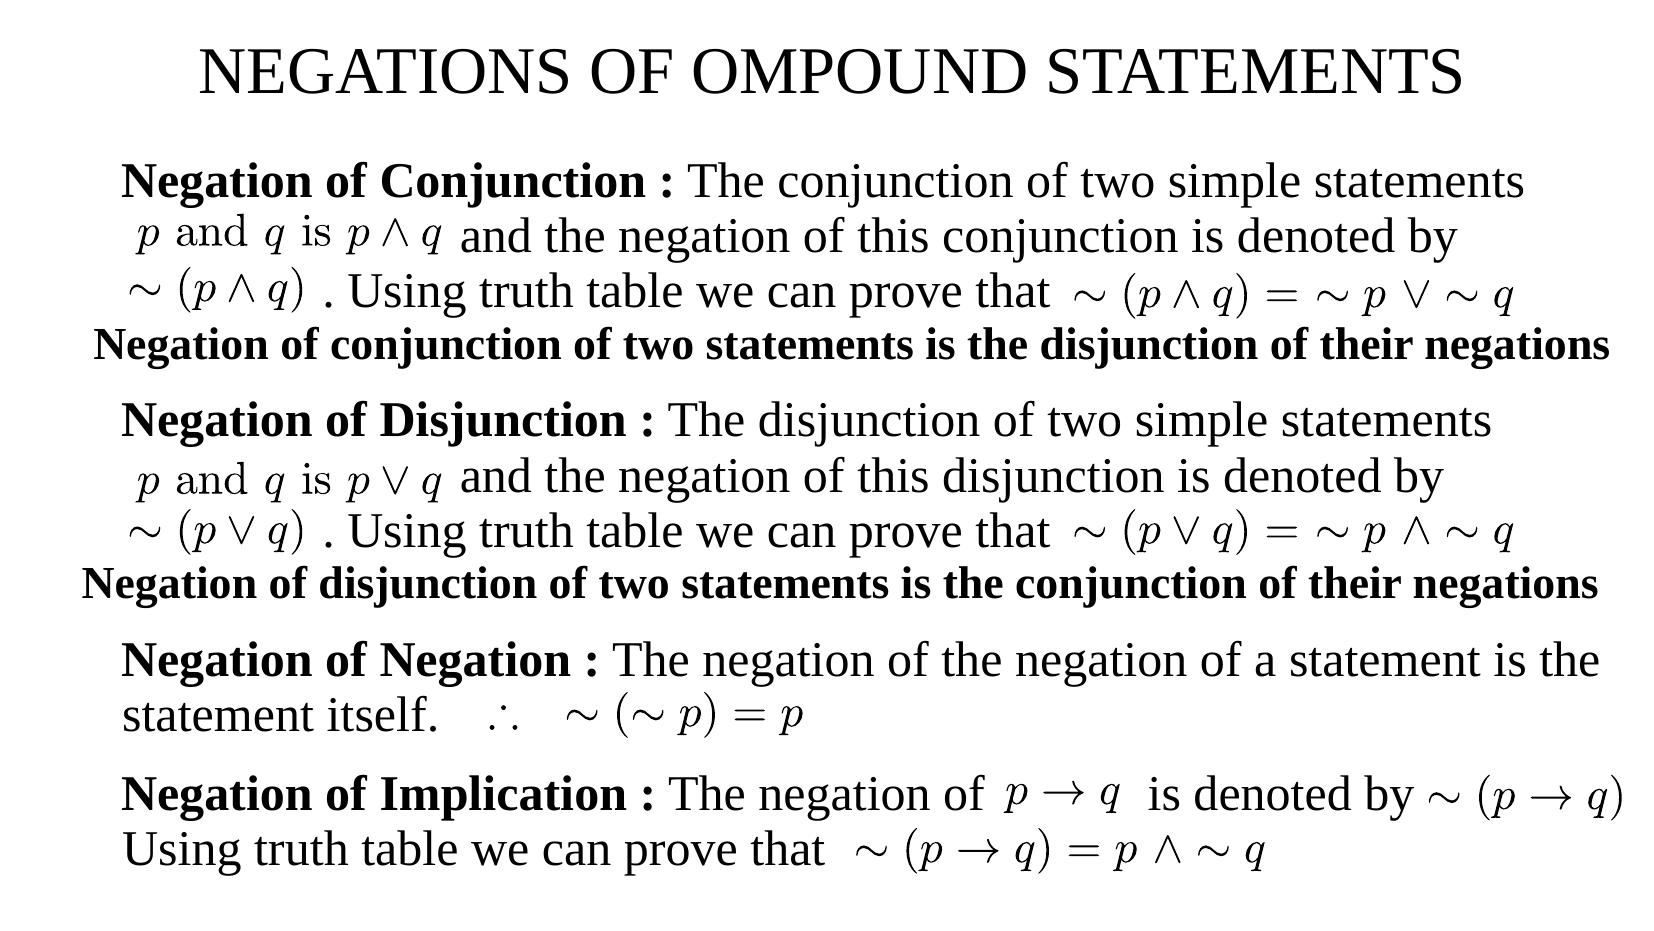

# NEGATIONS OF OMPOUND STATEMENTS
	Negation of Conjunction : The conjunction of two simple statements
 and the negation of this conjunction is denoted by
 . Using truth table we can prove that
 Negation of conjunction of two statements is the disjunction of their negations
	Negation of Disjunction : The disjunction of two simple statements
 and the negation of this disjunction is denoted by
 . Using truth table we can prove that
 Negation of disjunction of two statements is the conjunction of their negations
	Negation of Negation : The negation of the negation of a statement is the statement itself.
	Negation of Implication : The negation of is denoted by Using truth table we can prove that